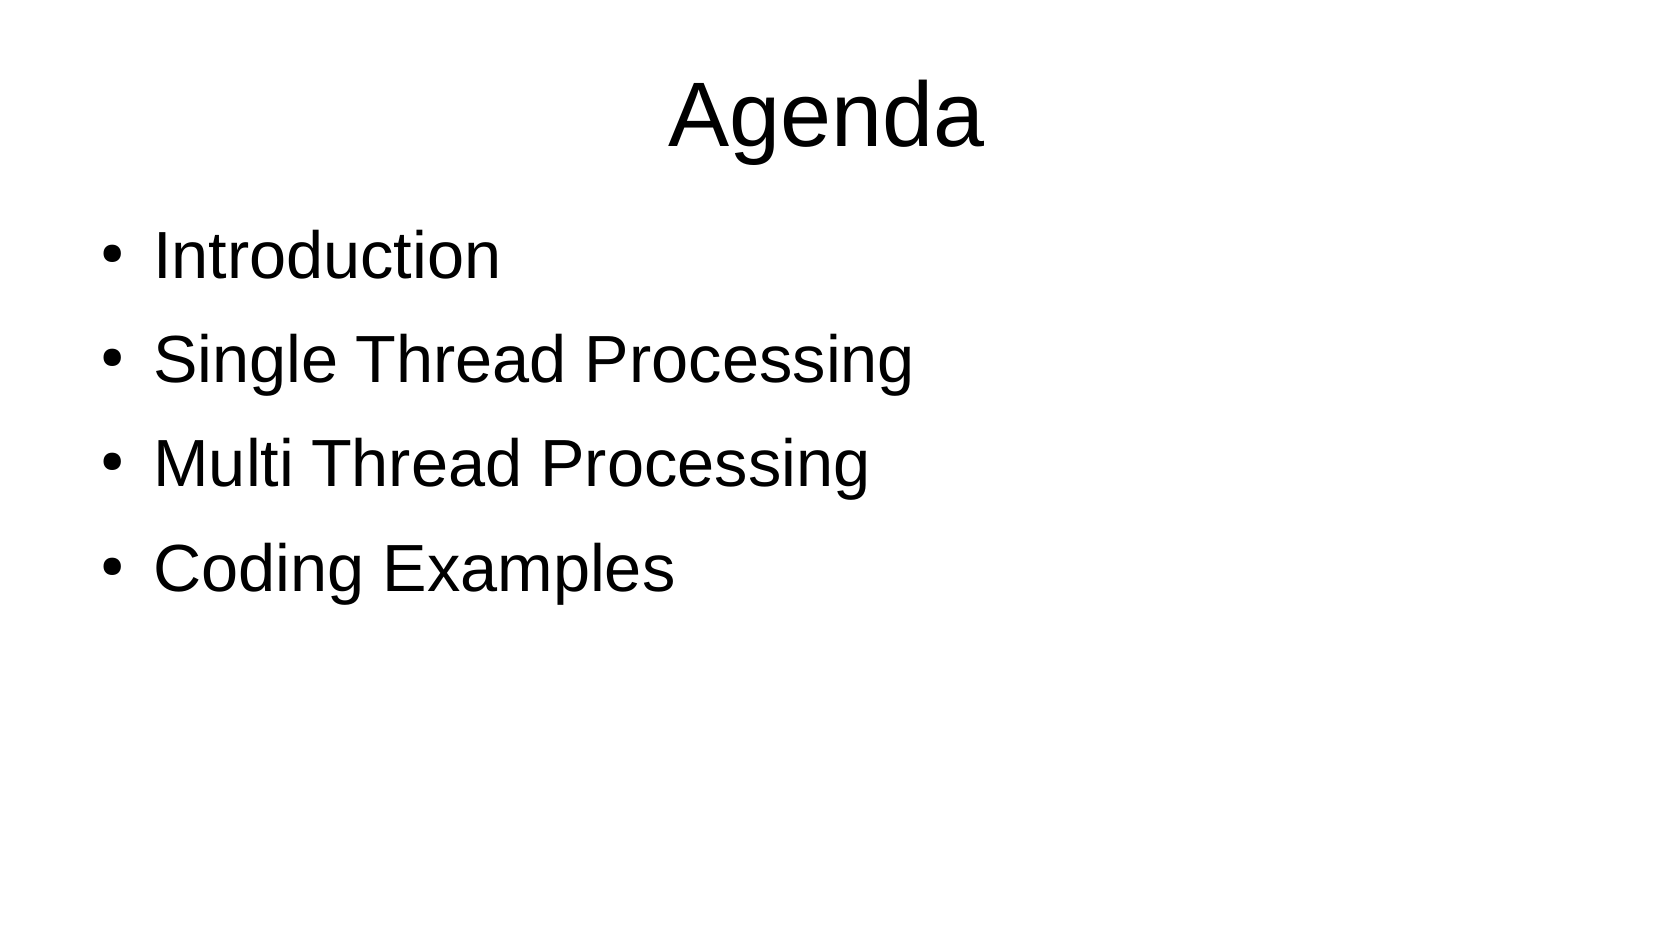

# Agenda
Introduction
Single Thread Processing
Multi Thread Processing
Coding Examples